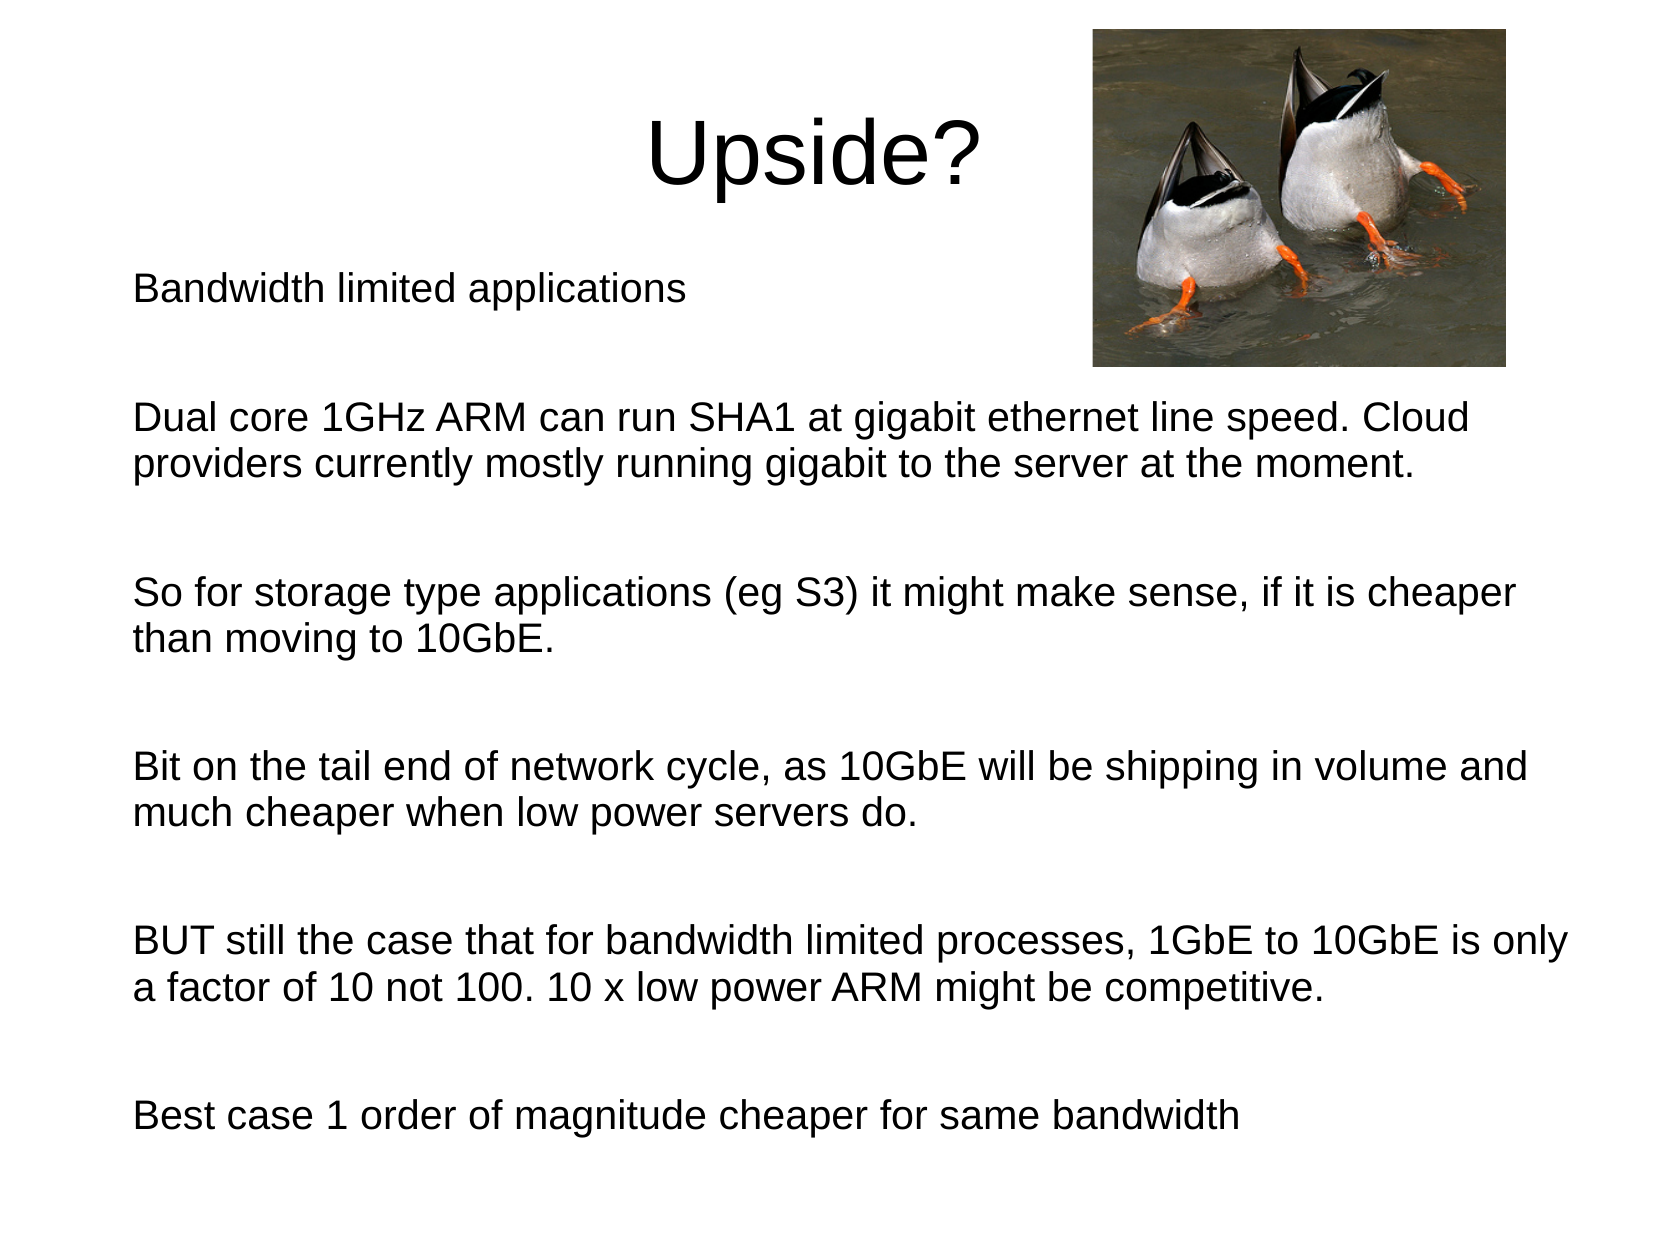

# Upside?
Bandwidth limited applications
Dual core 1GHz ARM can run SHA1 at gigabit ethernet line speed. Cloud providers currently mostly running gigabit to the server at the moment.
So for storage type applications (eg S3) it might make sense, if it is cheaper than moving to 10GbE.
Bit on the tail end of network cycle, as 10GbE will be shipping in volume and much cheaper when low power servers do.
BUT still the case that for bandwidth limited processes, 1GbE to 10GbE is only a factor of 10 not 100. 10 x low power ARM might be competitive.
Best case 1 order of magnitude cheaper for same bandwidth